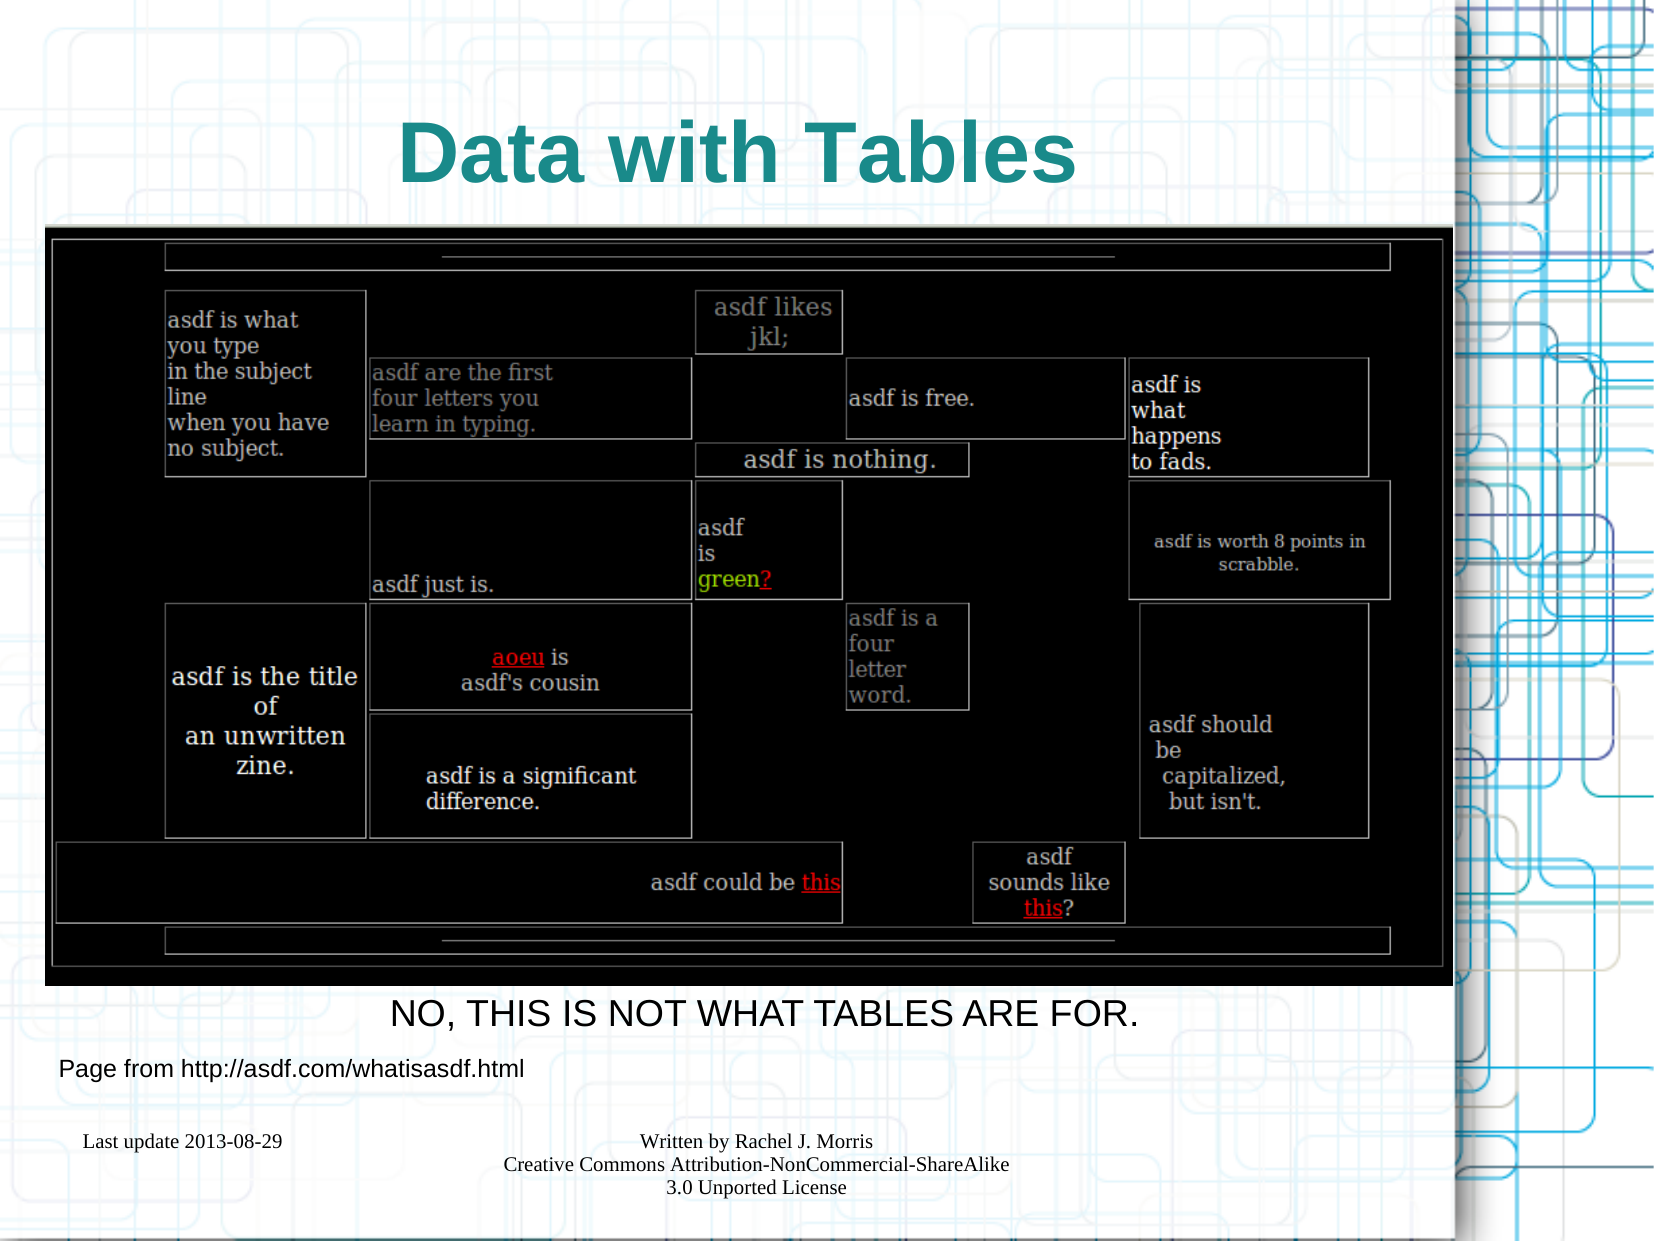

# Data with Tables
NO, THIS IS NOT WHAT TABLES ARE FOR.
Page from http://asdf.com/whatisasdf.html